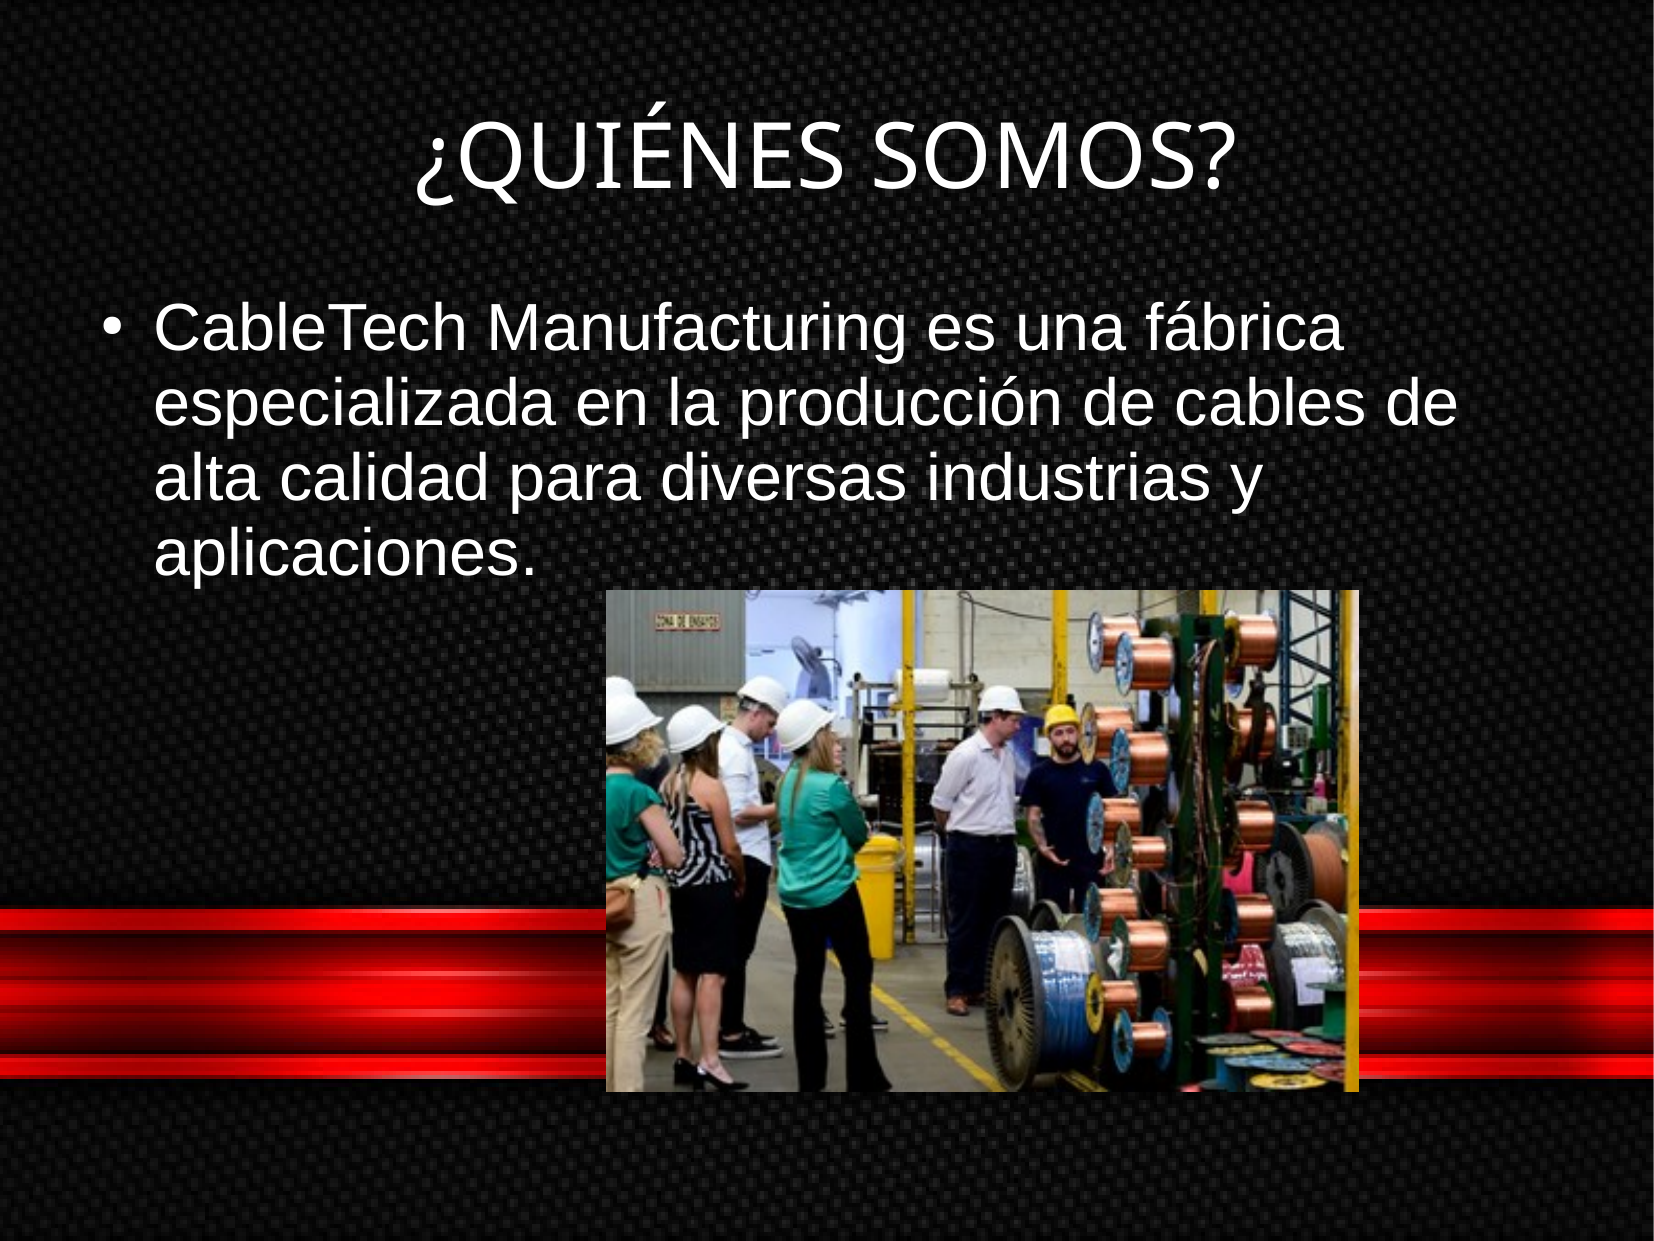

# ¿QUIÉNES SOMOS?
CableTech Manufacturing es una fábrica especializada en la producción de cables de alta calidad para diversas industrias y aplicaciones.